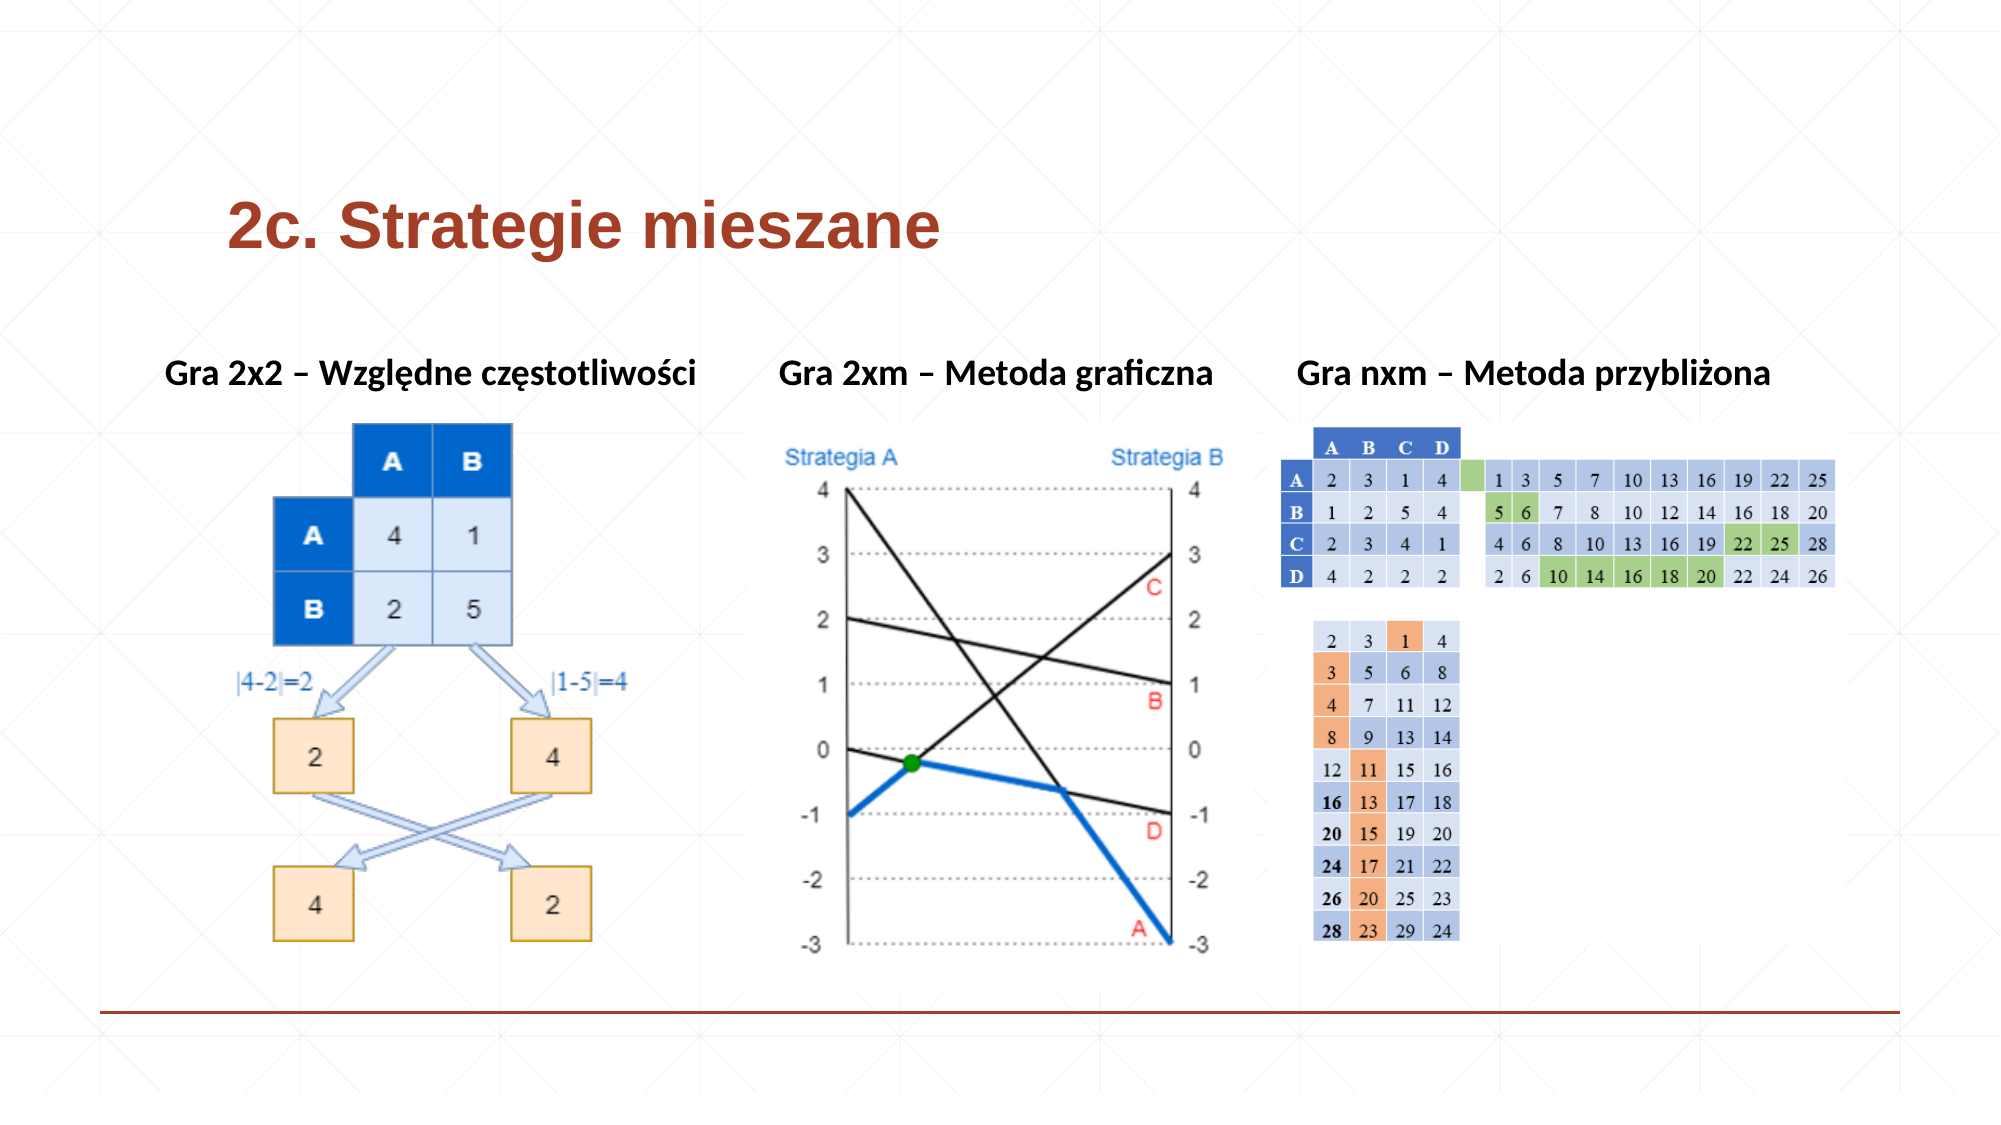

# 2c. Strategie mieszane
Gra 2x2 – Względne częstotliwości
Gra 2xm – Metoda graficzna
Gra nxm – Metoda przybliżona